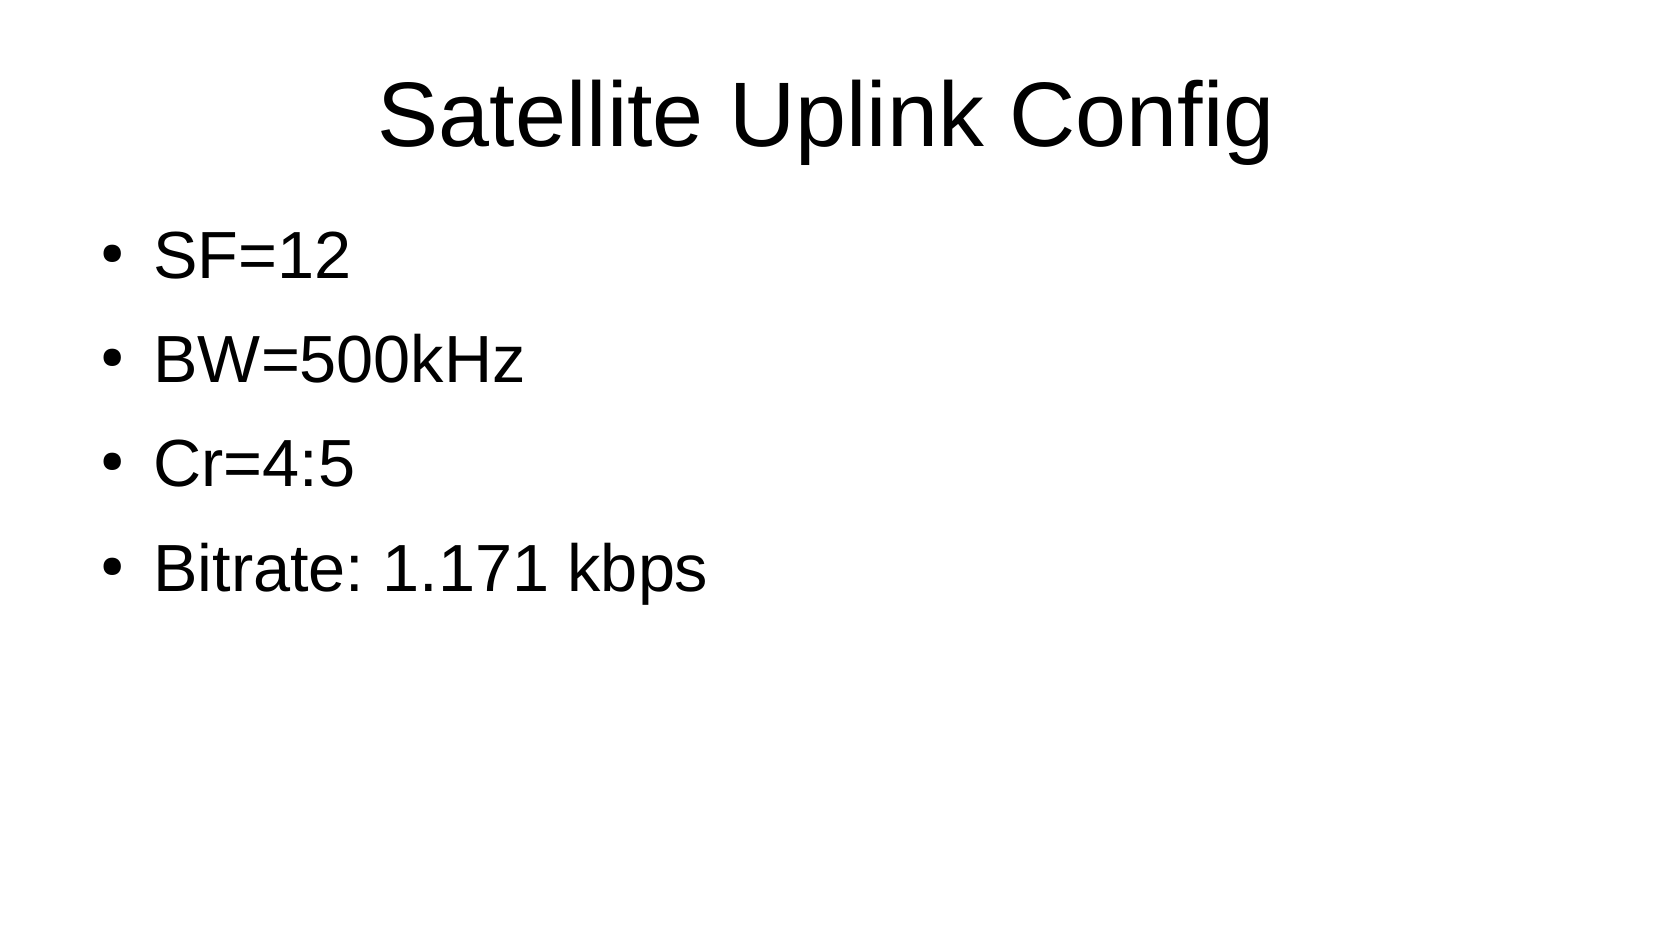

# Satellite Uplink Config
SF=12
BW=500kHz
Cr=4:5
Bitrate: 1.171 kbps